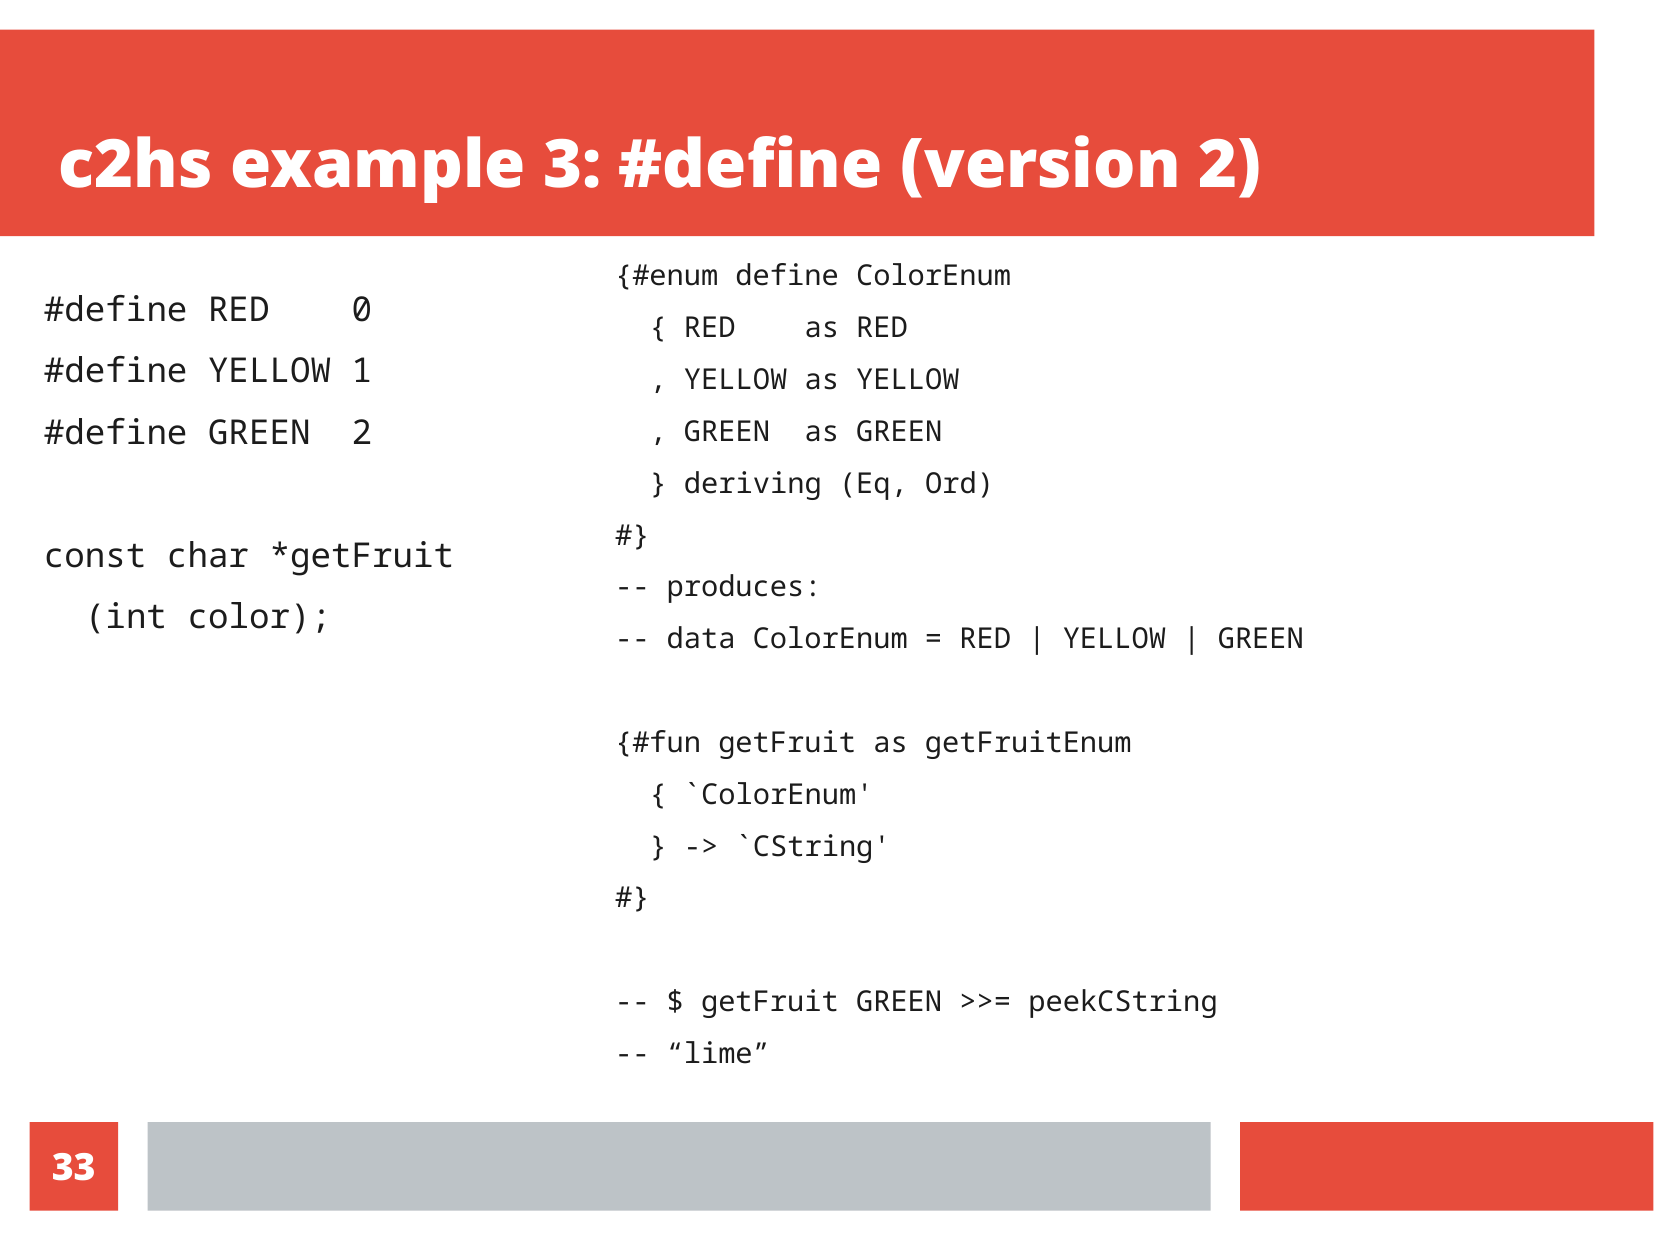

# c2hs example 3: #define (version 2)
{#enum define ColorEnum
 { RED as RED
 , YELLOW as YELLOW
 , GREEN as GREEN
 } deriving (Eq, Ord)
#}
-- produces:
-- data ColorEnum = RED | YELLOW | GREEN
{#fun getFruit as getFruitEnum
 { `ColorEnum'
 } -> `CString'
#}
-- $ getFruit GREEN >>= peekCString
-- “lime”
#define RED 0
#define YELLOW 1
#define GREEN 2
const char *getFruit
 (int color);
33